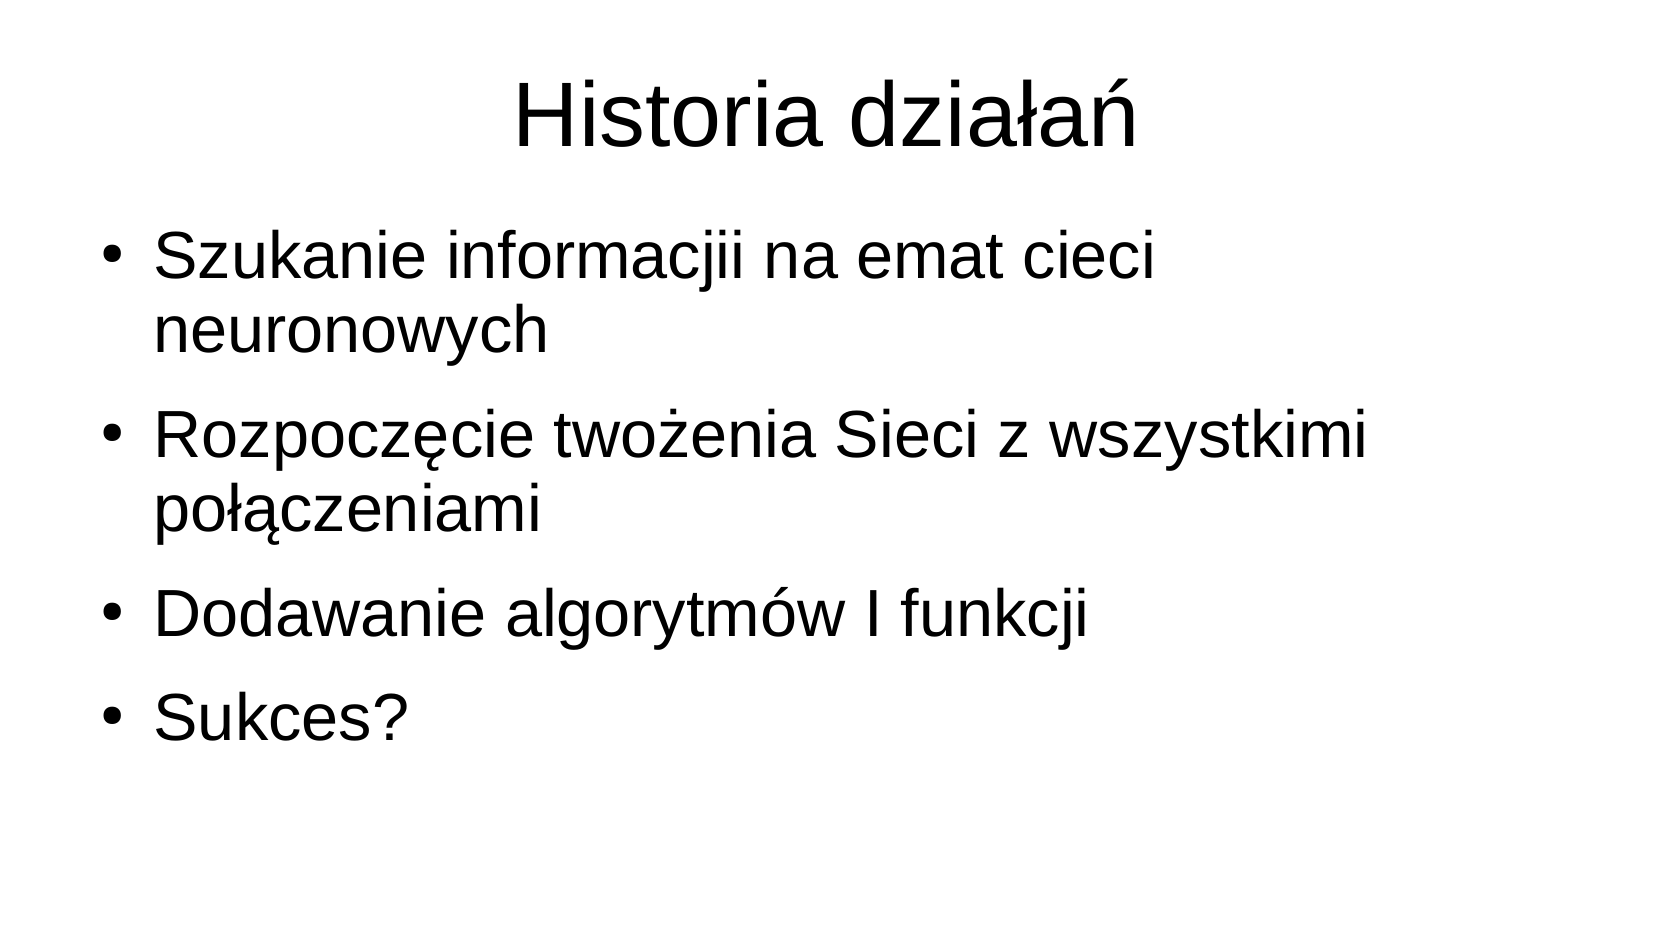

# Historia działań
Szukanie informacjii na emat cieci neuronowych
Rozpoczęcie twożenia Sieci z wszystkimi połączeniami
Dodawanie algorytmów I funkcji
Sukces?